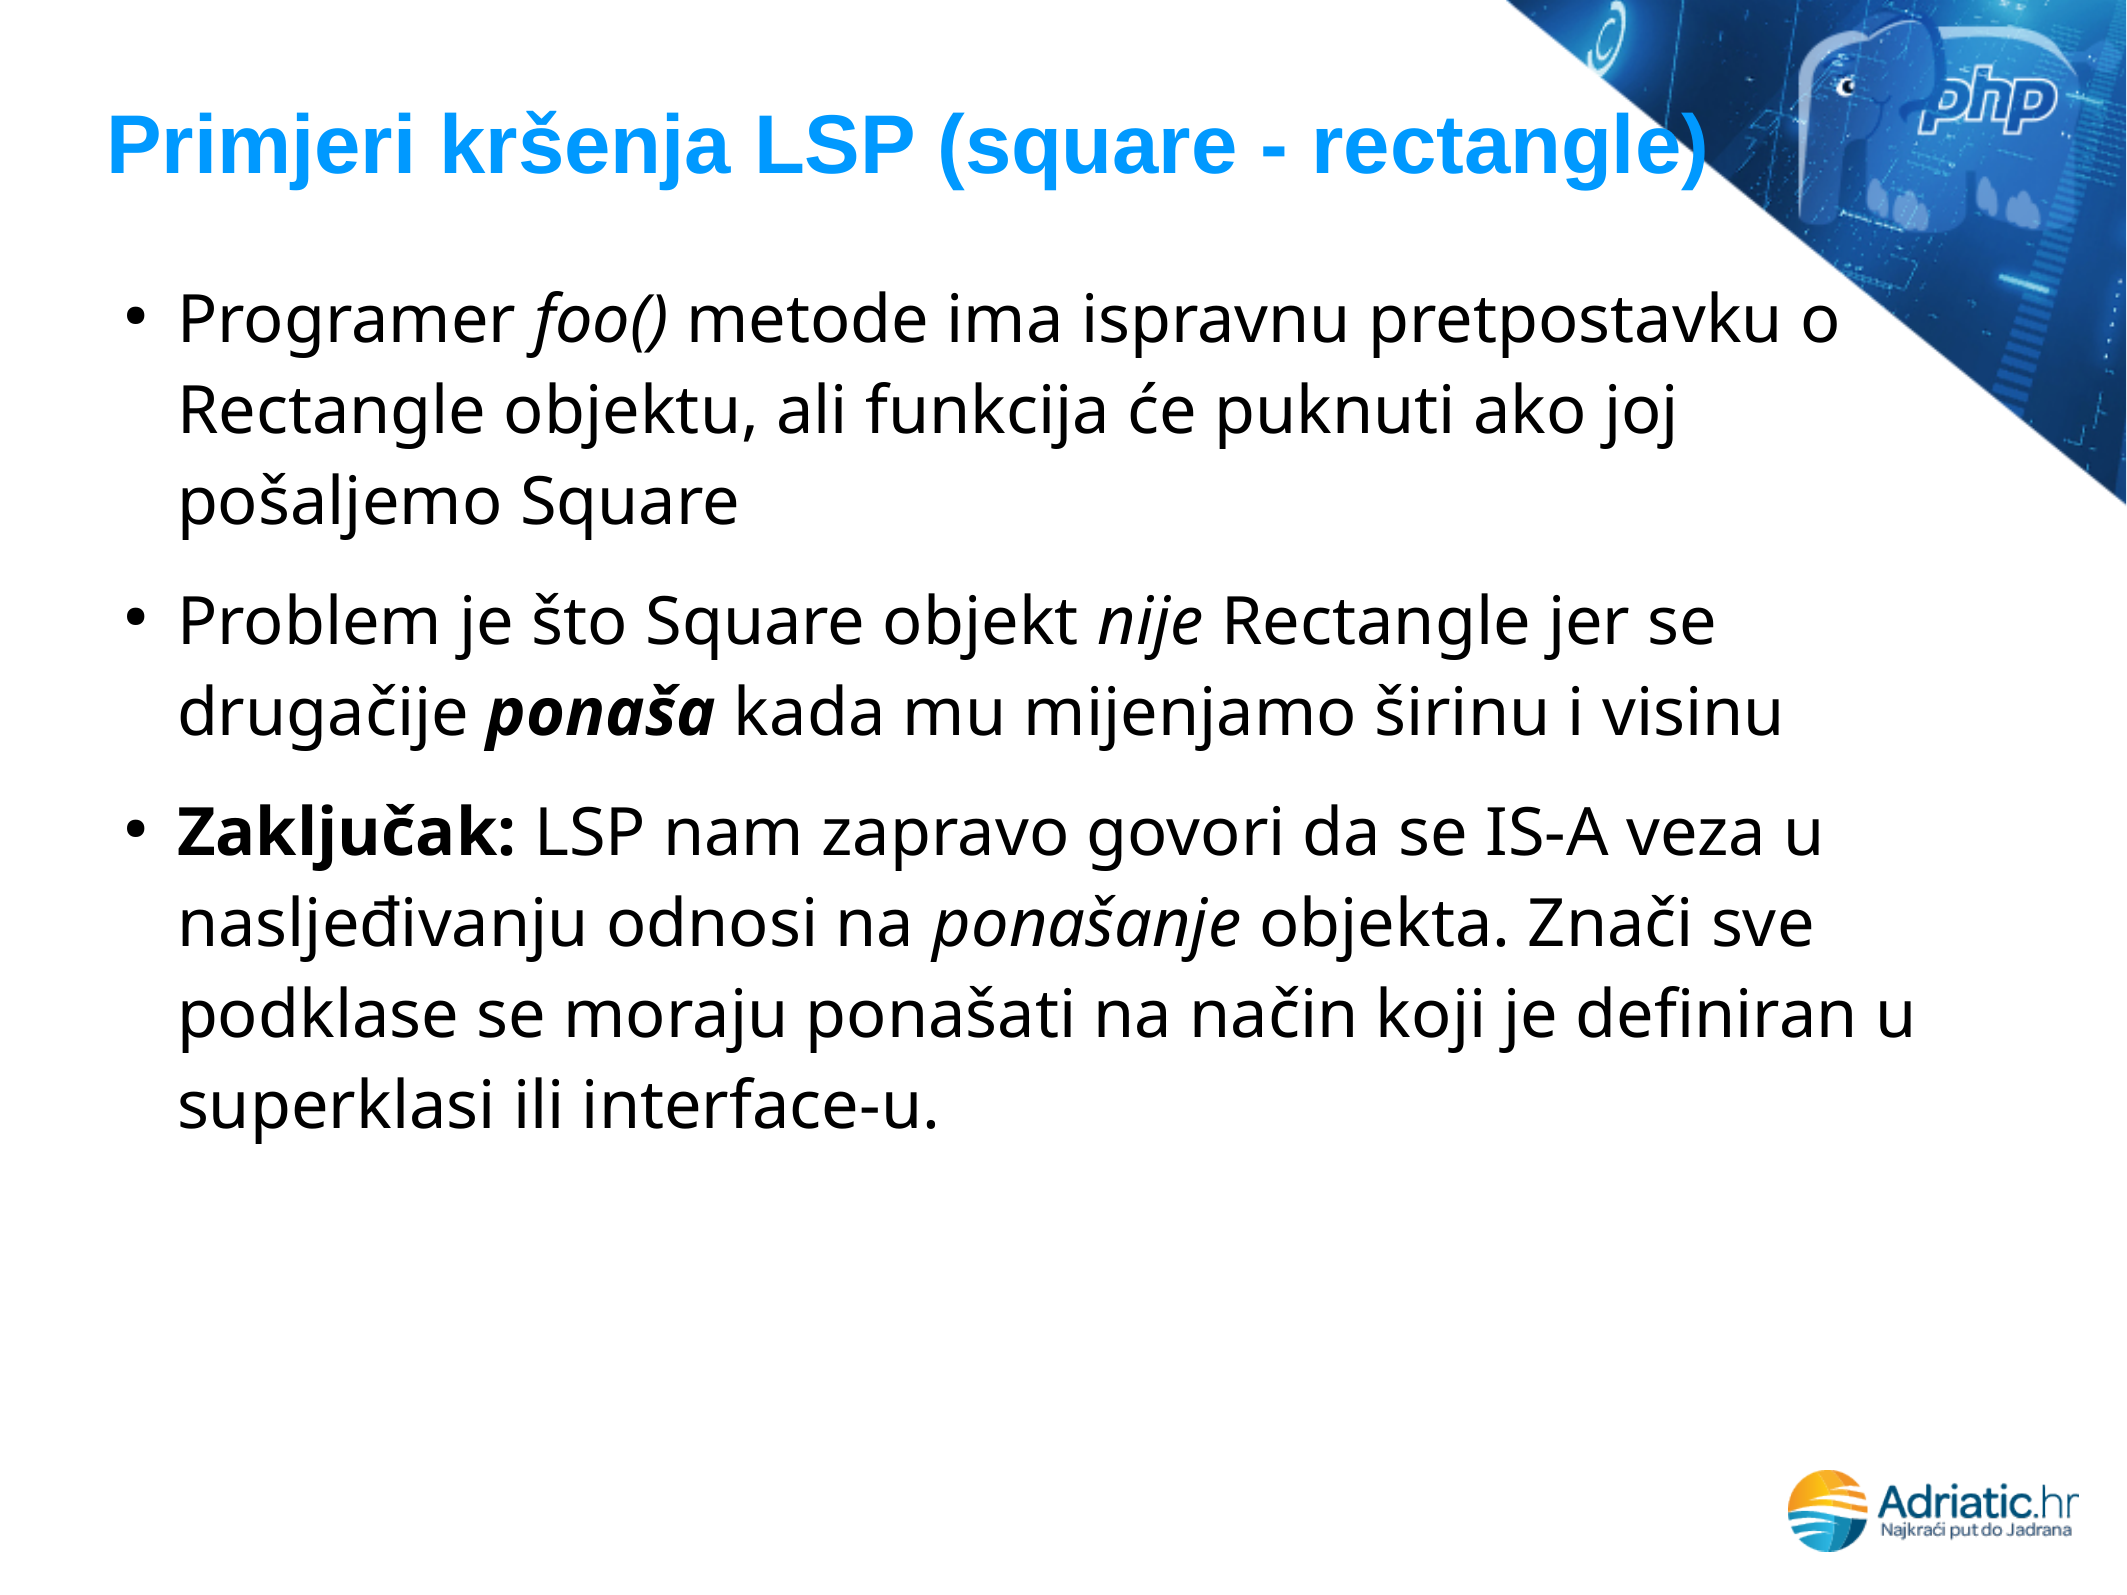

# Primjeri kršenja LSP (square - rectangle)
Programer foo() metode ima ispravnu pretpostavku o Rectangle objektu, ali funkcija će puknuti ako joj pošaljemo Square
Problem je što Square objekt nije Rectangle jer se drugačije ponaša kada mu mijenjamo širinu i visinu
Zaključak: LSP nam zapravo govori da se IS-A veza u nasljeđivanju odnosi na ponašanje objekta. Znači sve podklase se moraju ponašati na način koji je definiran u superklasi ili interface-u.